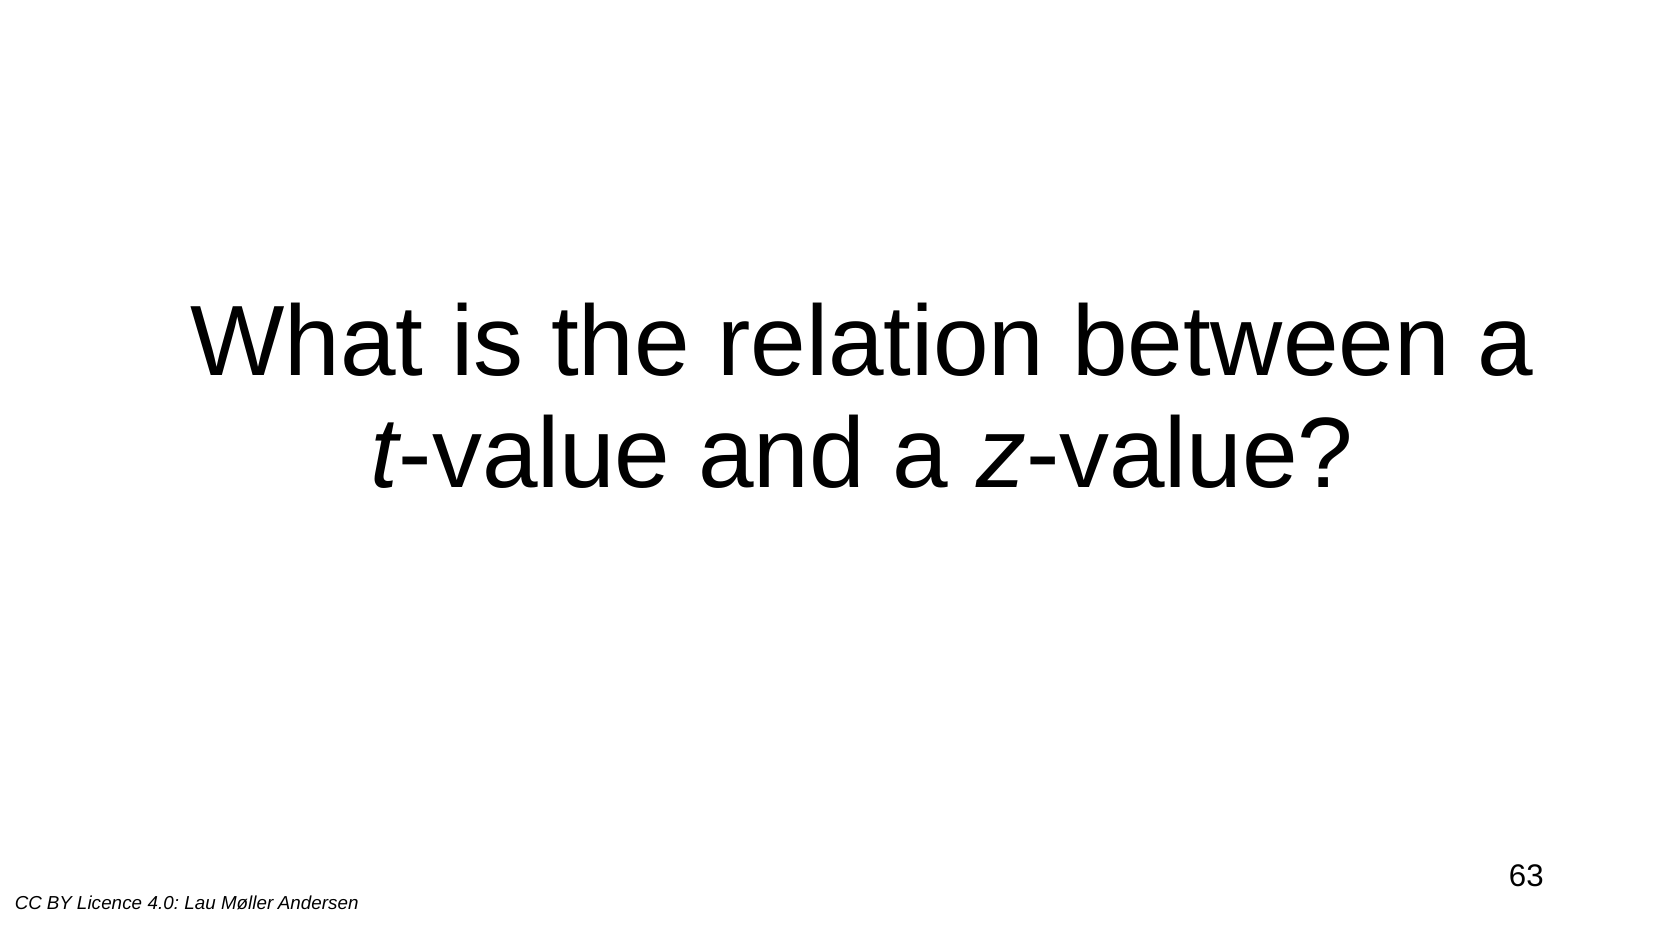

# What is the relation between a t-value and a z-value?
CC BY Licence 4.0: Lau Møller Andersen